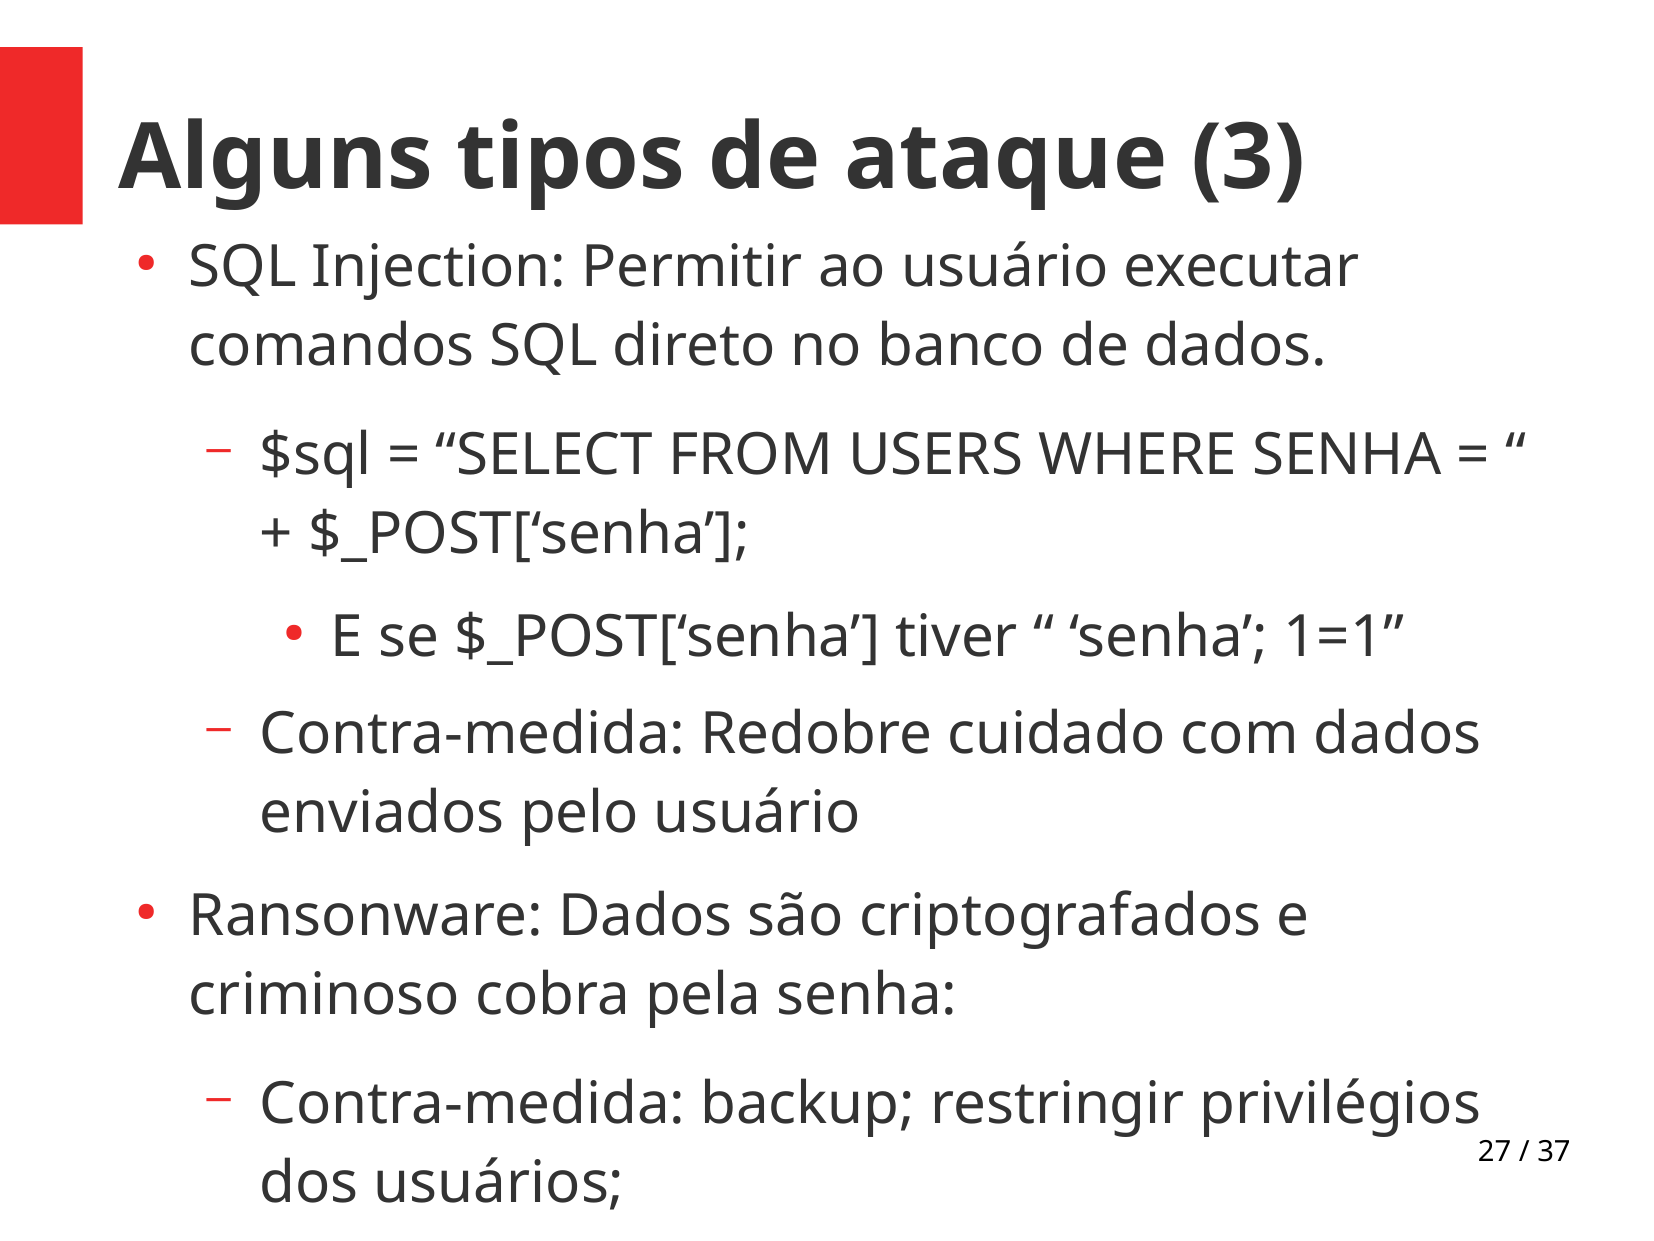

# Alguns tipos de ataque (3)
SQL Injection: Permitir ao usuário executar comandos SQL direto no banco de dados.
$sql = “SELECT FROM USERS WHERE SENHA = “ + $_POST[‘senha’];
E se $_POST[‘senha’] tiver “ ‘senha’; 1=1”
Contra-medida: Redobre cuidado com dados enviados pelo usuário
Ransonware: Dados são criptografados e criminoso cobra pela senha:
Contra-medida: backup; restringir privilégios dos usuários;
27